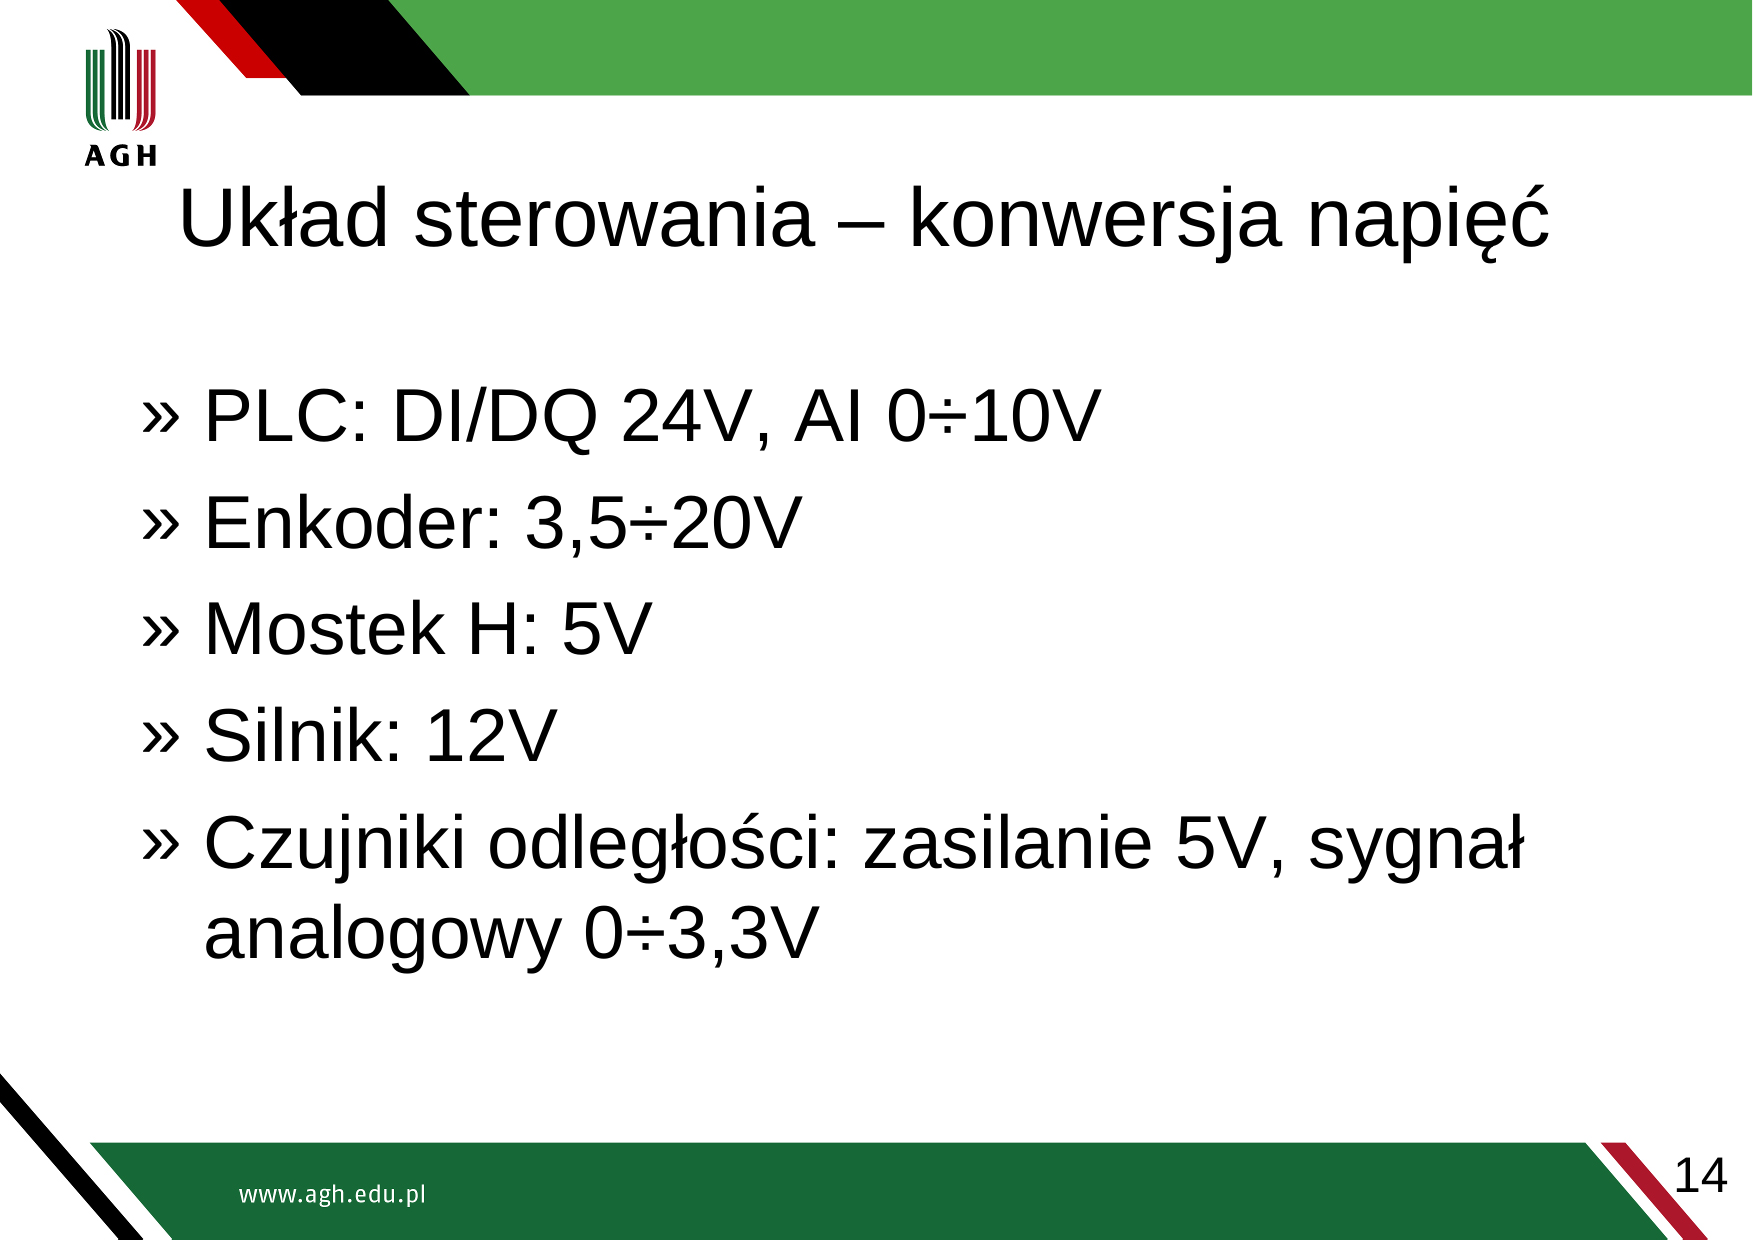

# Układ sterowania – konwersja napięć
PLC: DI/DQ 24V, AI 0÷10V
Enkoder: 3,5÷20V
Mostek H: 5V
Silnik: 12V
Czujniki odległości: zasilanie 5V, sygnał analogowy 0÷3,3V
14